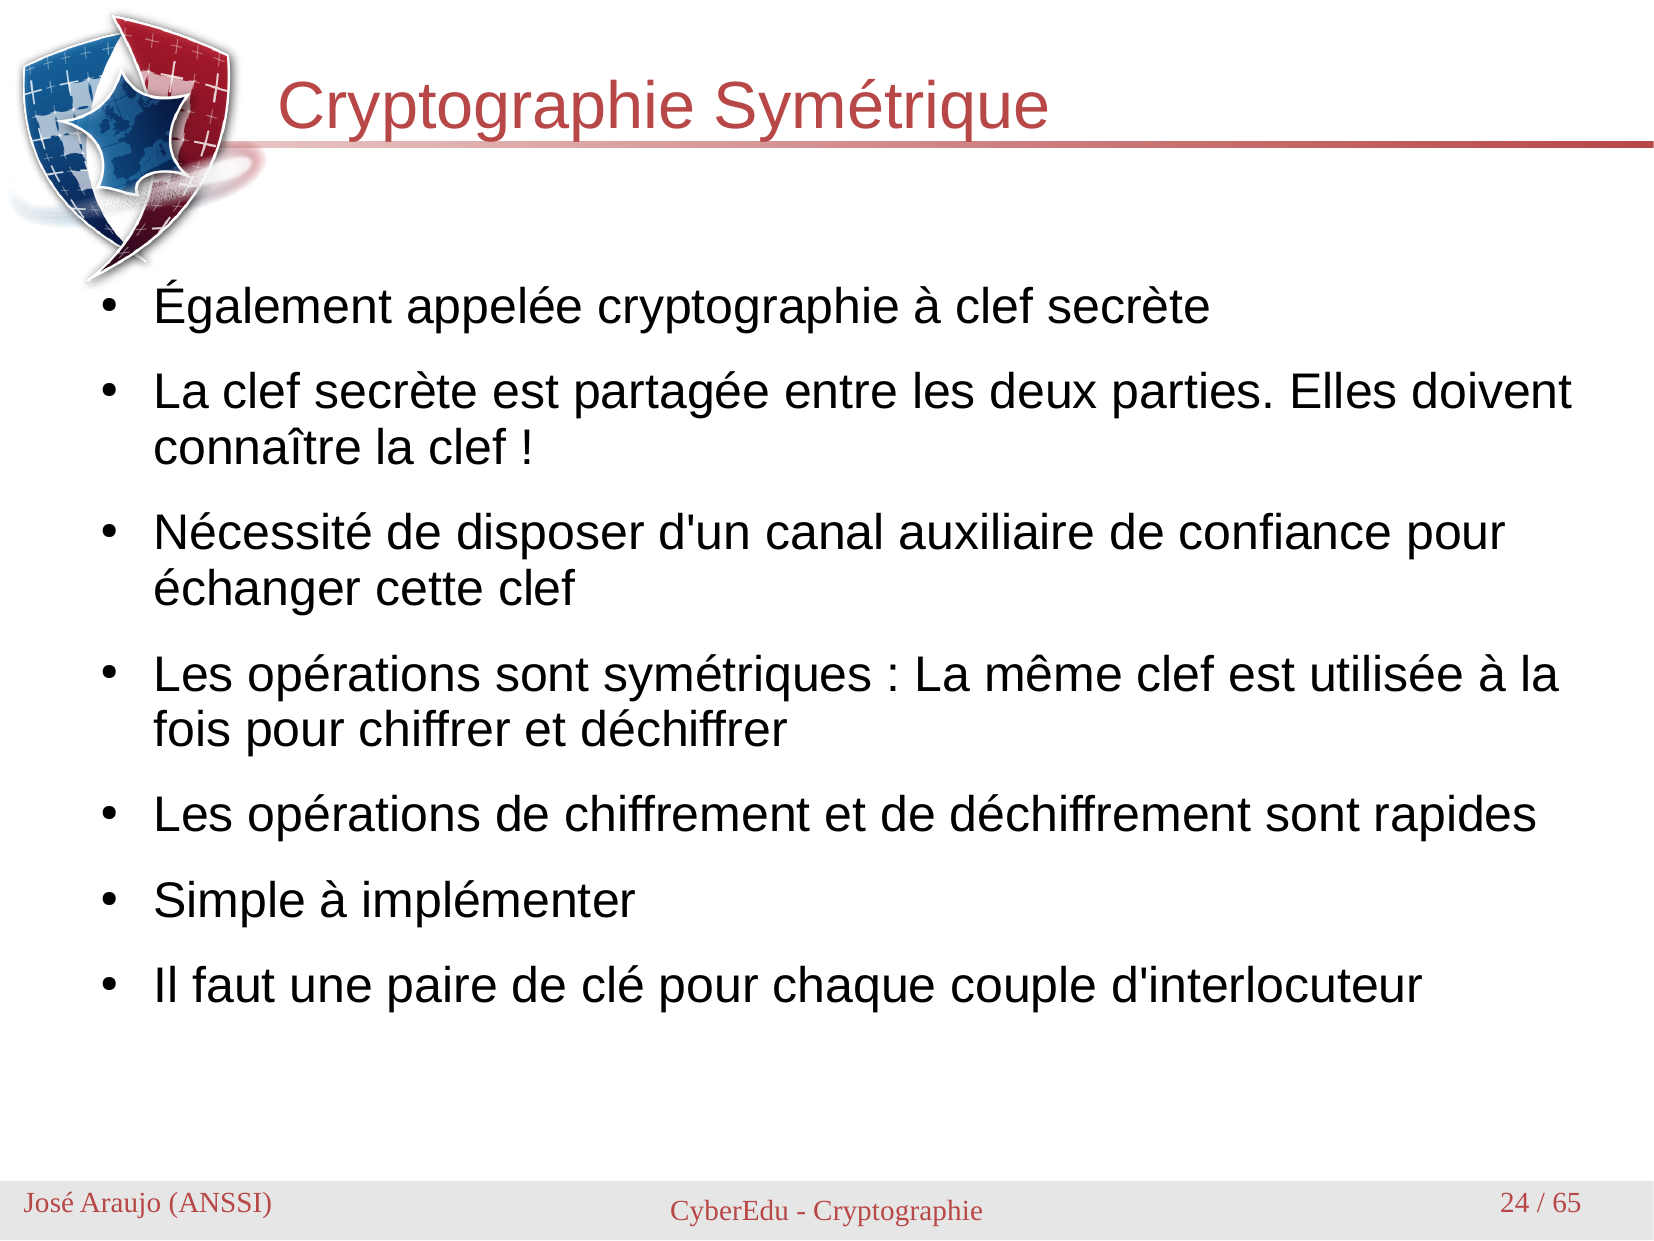

# Cryptographie Symétrique
Également appelée cryptographie à clef secrète
La clef secrète est partagée entre les deux parties. Elles doivent connaître la clef !
Nécessité de disposer d'un canal auxiliaire de confiance pour échanger cette clef
Les opérations sont symétriques : La même clef est utilisée à la fois pour chiffrer et déchiffrer
Les opérations de chiffrement et de déchiffrement sont rapides
Simple à implémenter
Il faut une paire de clé pour chaque couple d'interlocuteur